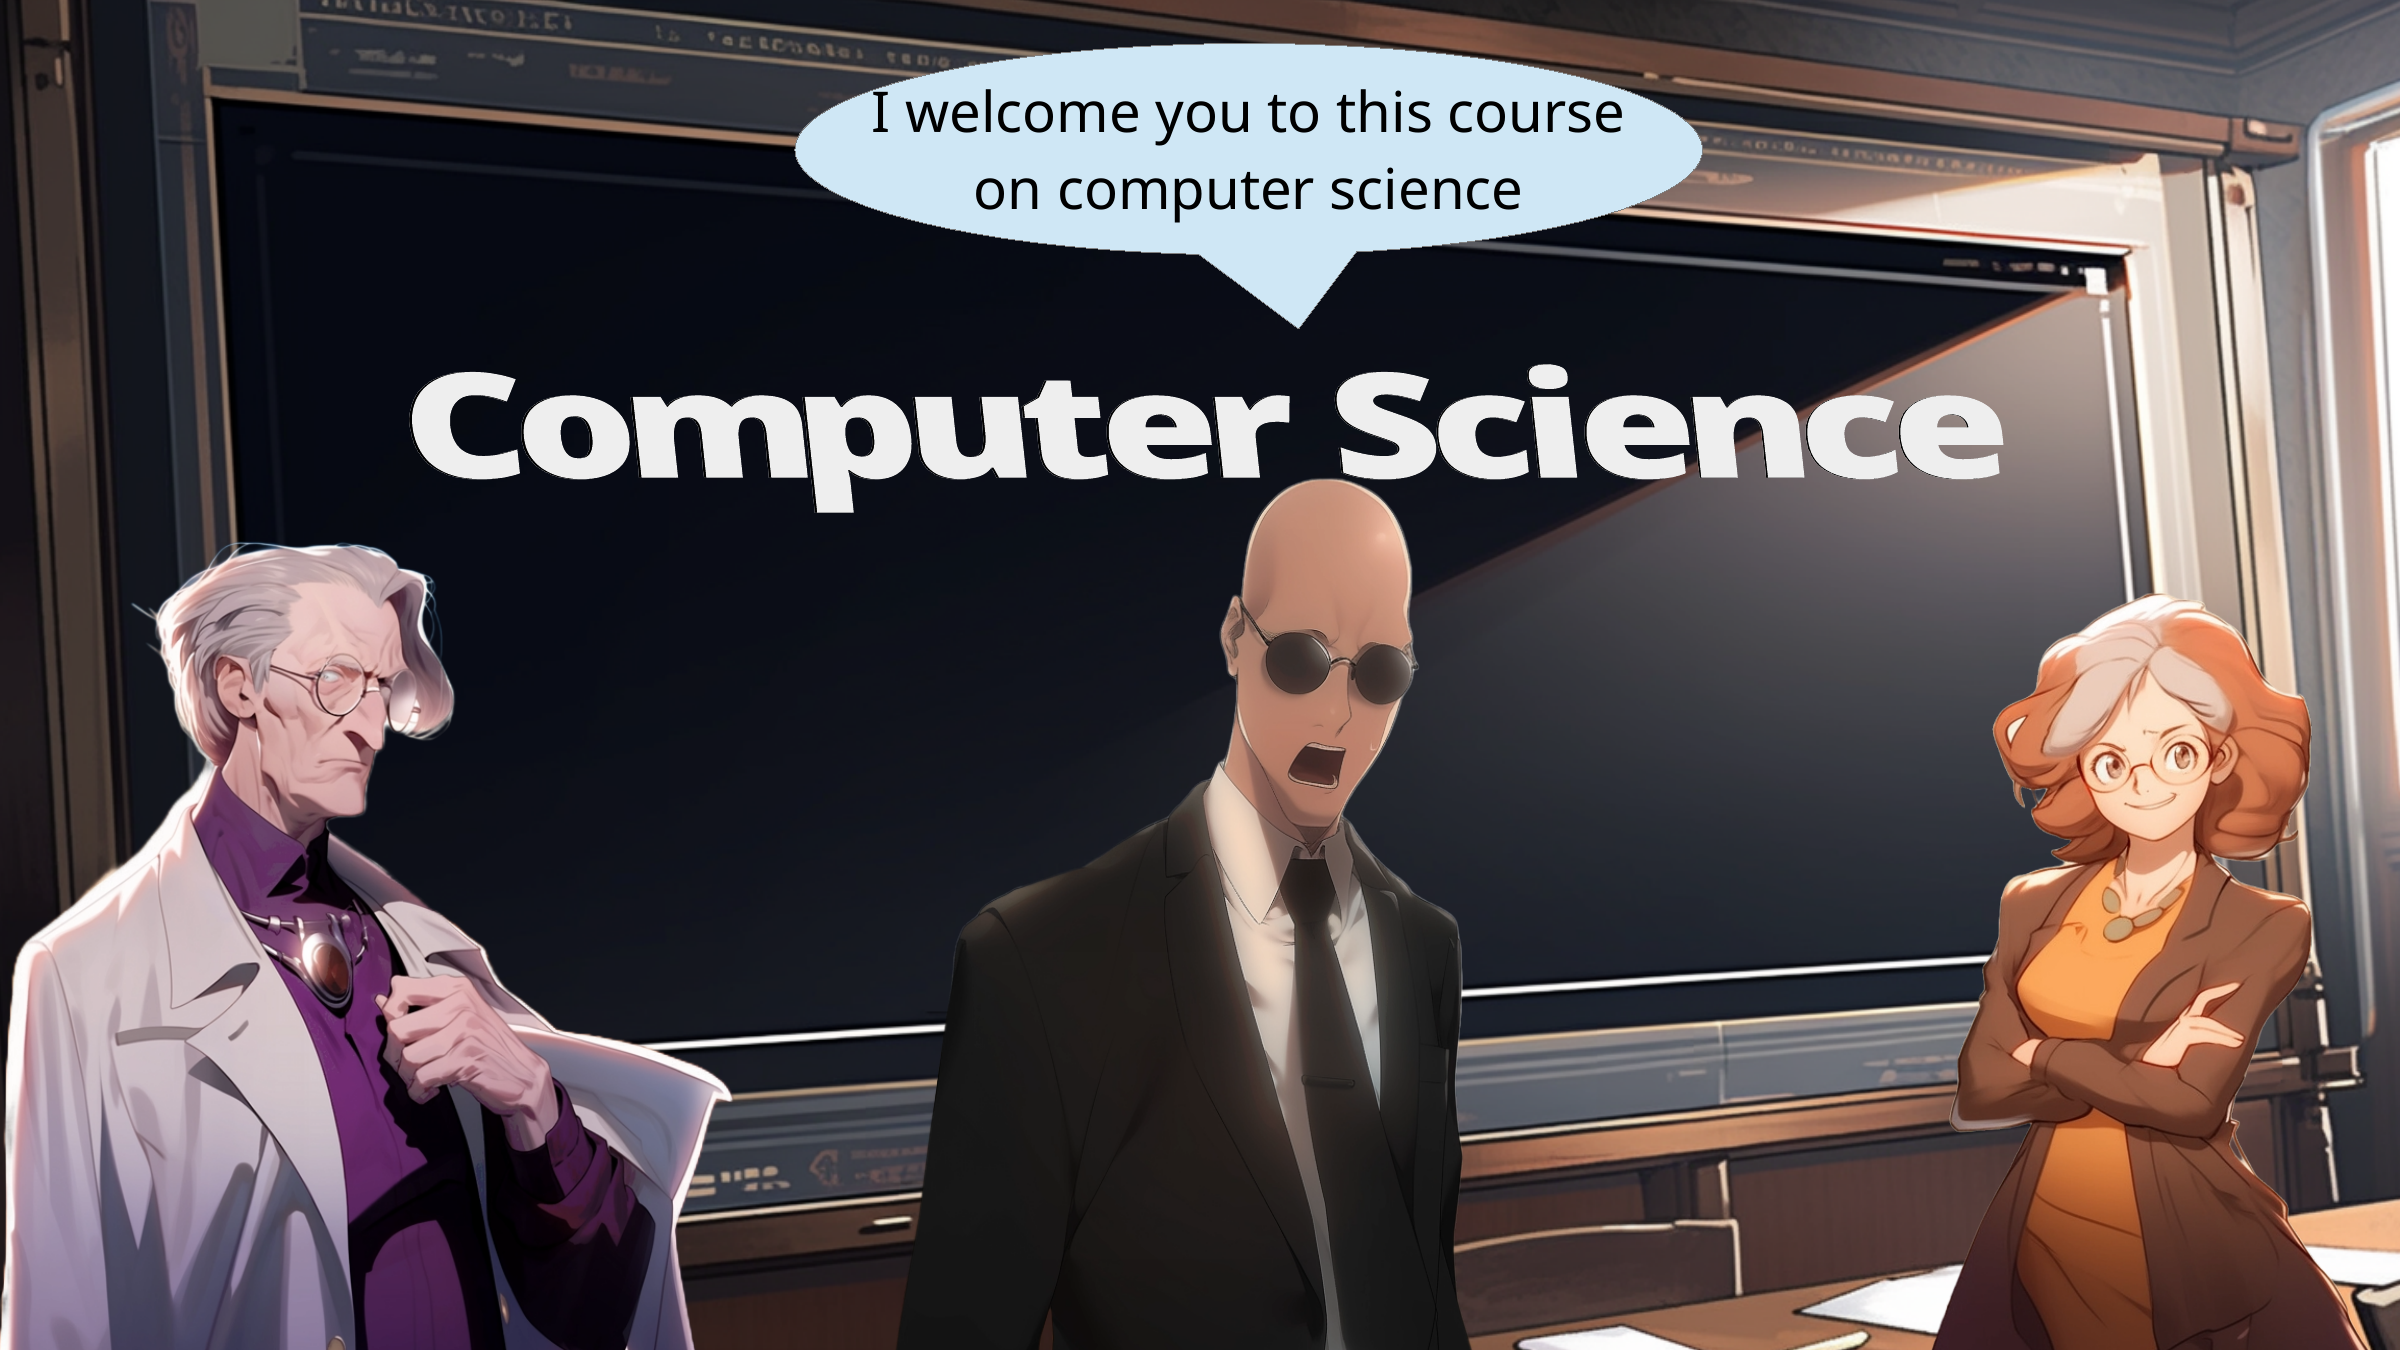

I welcome you to this course
on computer science
Computer Science